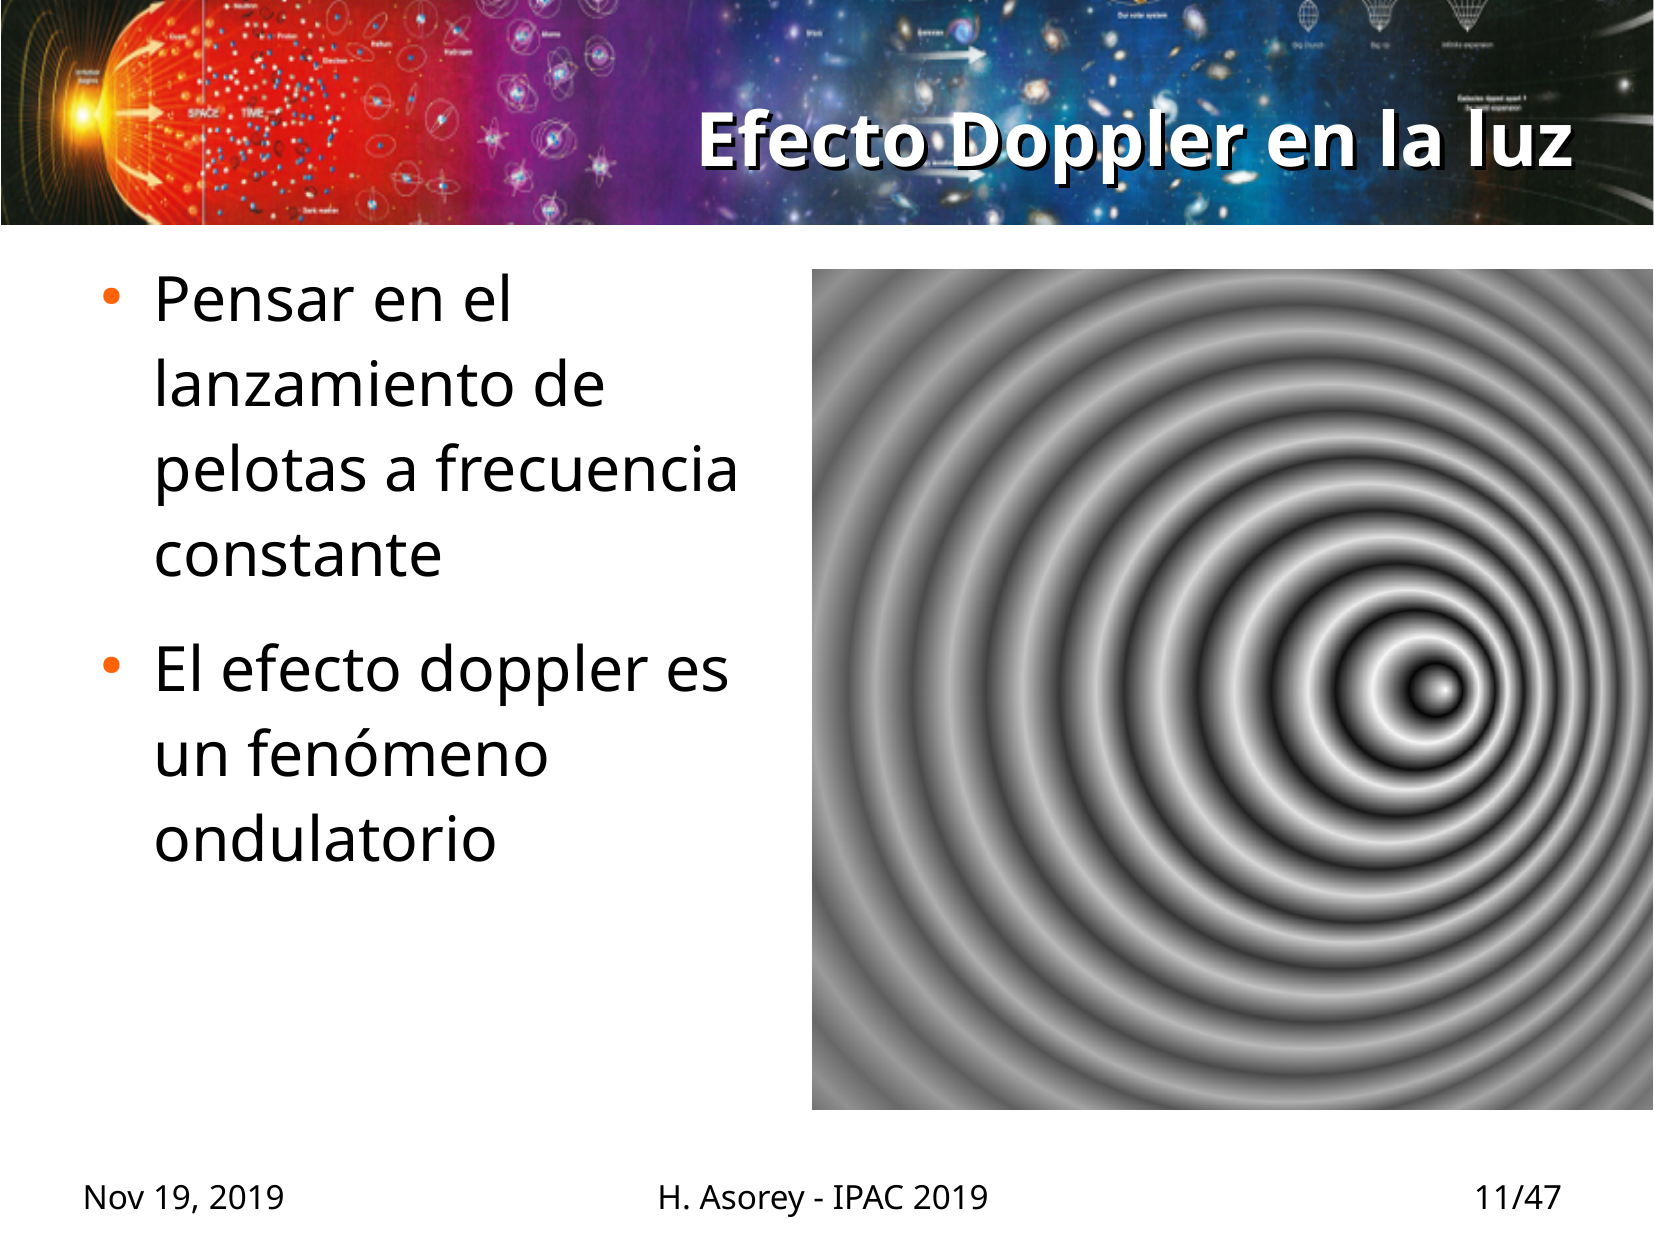

# Efecto Doppler en la luz
Pensar en el lanzamiento de pelotas a frecuencia constante
El efecto doppler es un fenómeno ondulatorio
Nov 19, 2019
H. Asorey - IPAC 2019
11